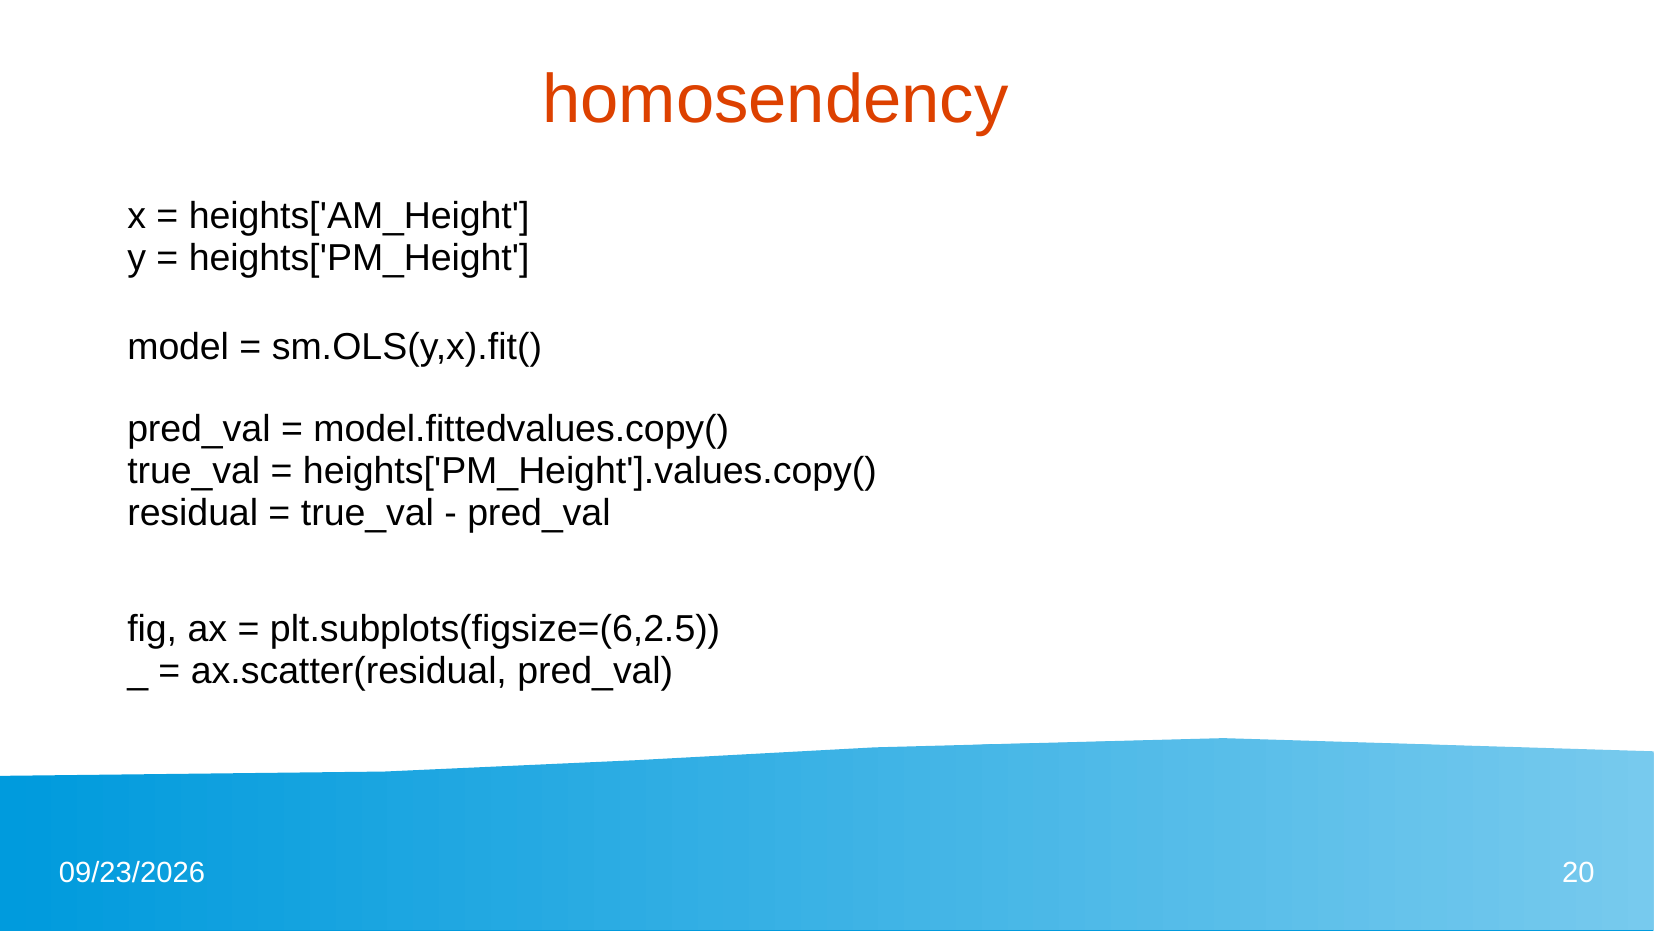

# homosendency
x = heights['AM_Height']
y = heights['PM_Height']
model = sm.OLS(y,x).fit()
pred_val = model.fittedvalues.copy()
true_val = heights['PM_Height'].values.copy()
residual = true_val - pred_val
fig, ax = plt.subplots(figsize=(6,2.5))
_ = ax.scatter(residual, pred_val)